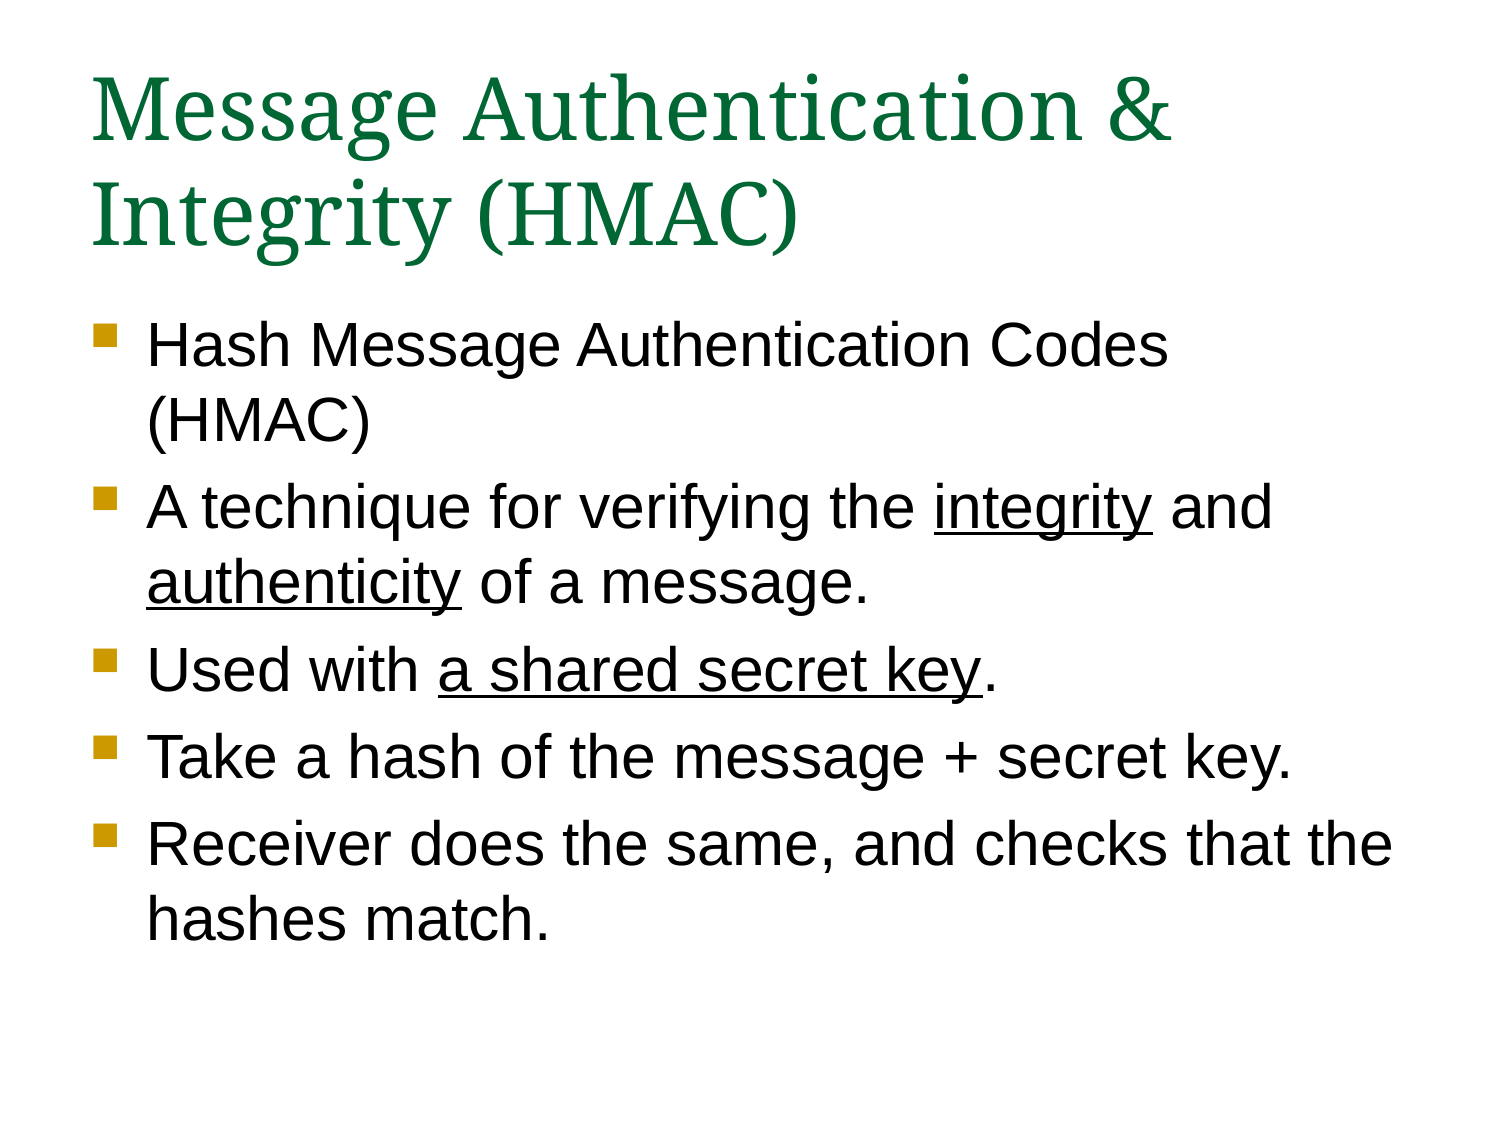

# Message Authentication & Integrity (HMAC)
Hash Message Authentication Codes (HMAC)
A technique for verifying the integrity and authenticity of a message.
Used with a shared secret key.
Take a hash of the message + secret key.
Receiver does the same, and checks that the hashes match.